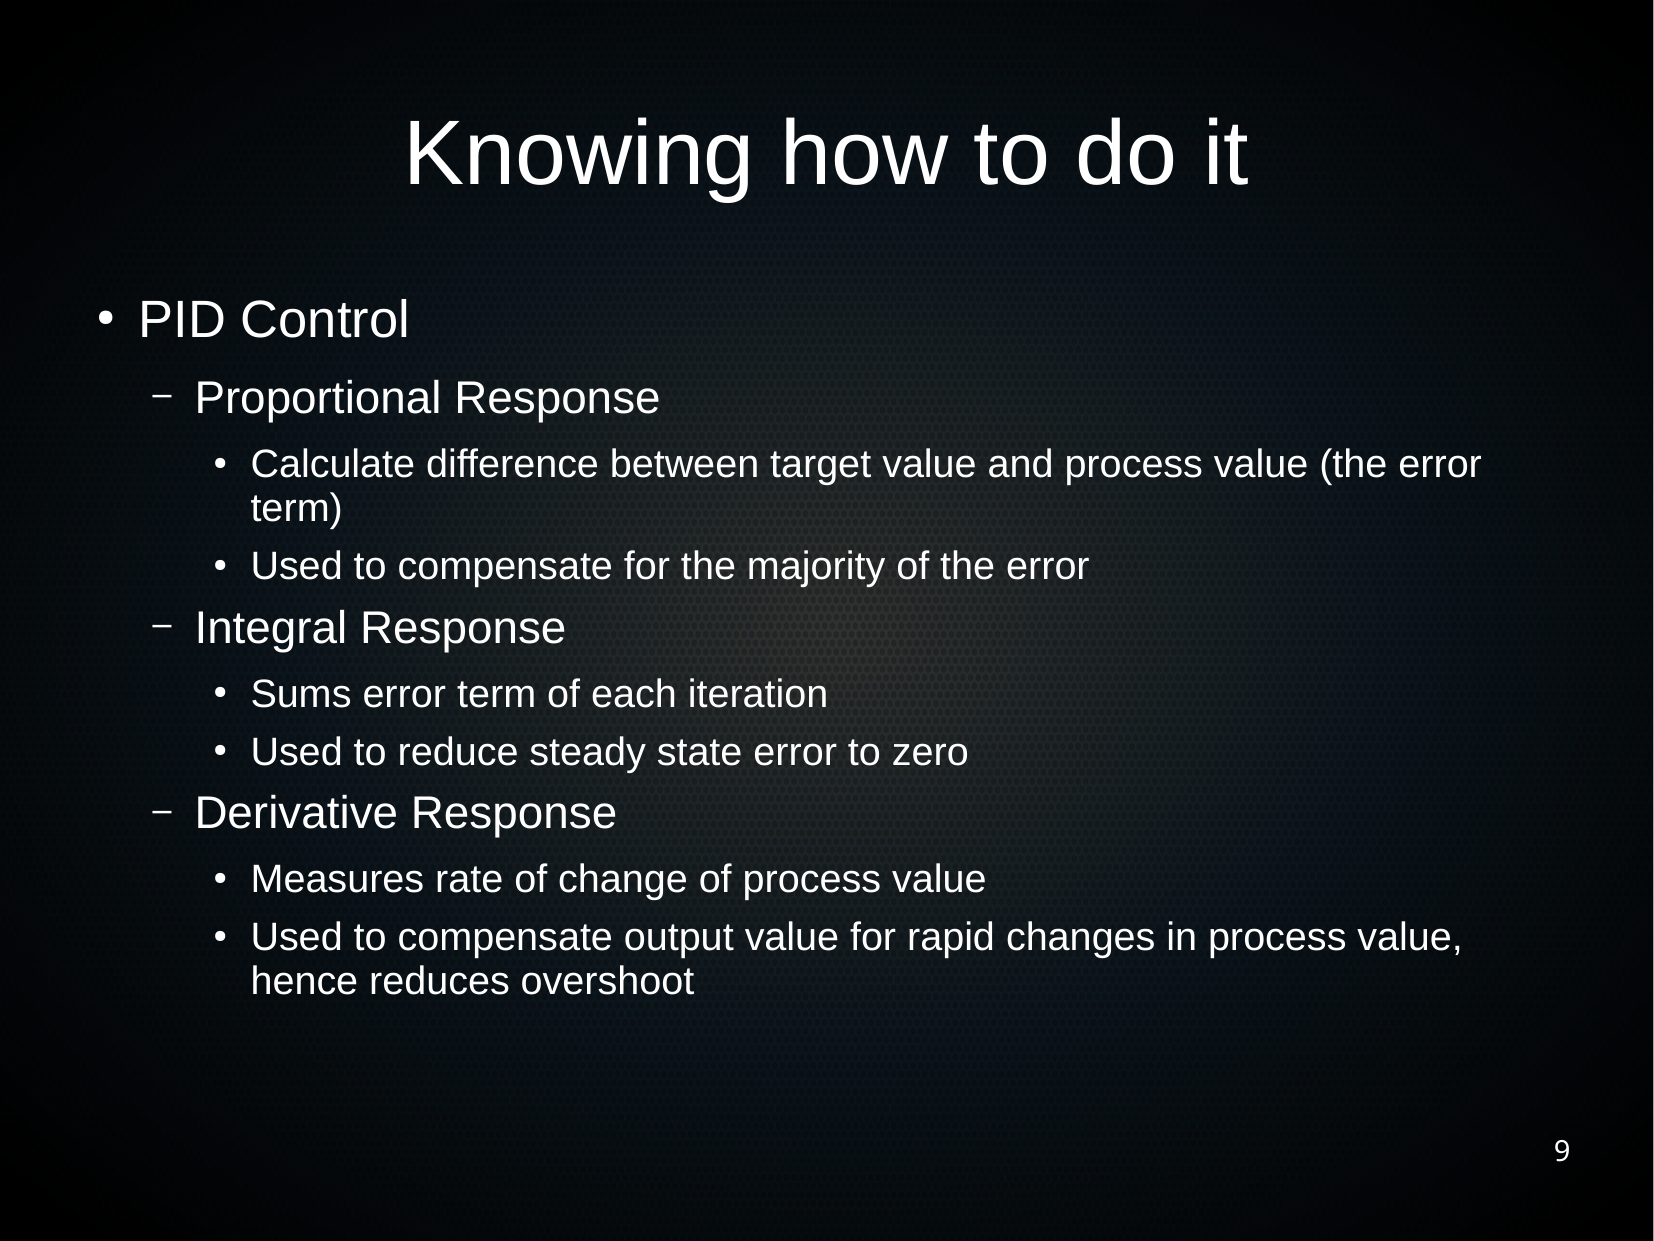

# Knowing how to do it
PID Control
Proportional Response
Calculate difference between target value and process value (the error term)
Used to compensate for the majority of the error
Integral Response
Sums error term of each iteration
Used to reduce steady state error to zero
Derivative Response
Measures rate of change of process value
Used to compensate output value for rapid changes in process value, hence reduces overshoot
9